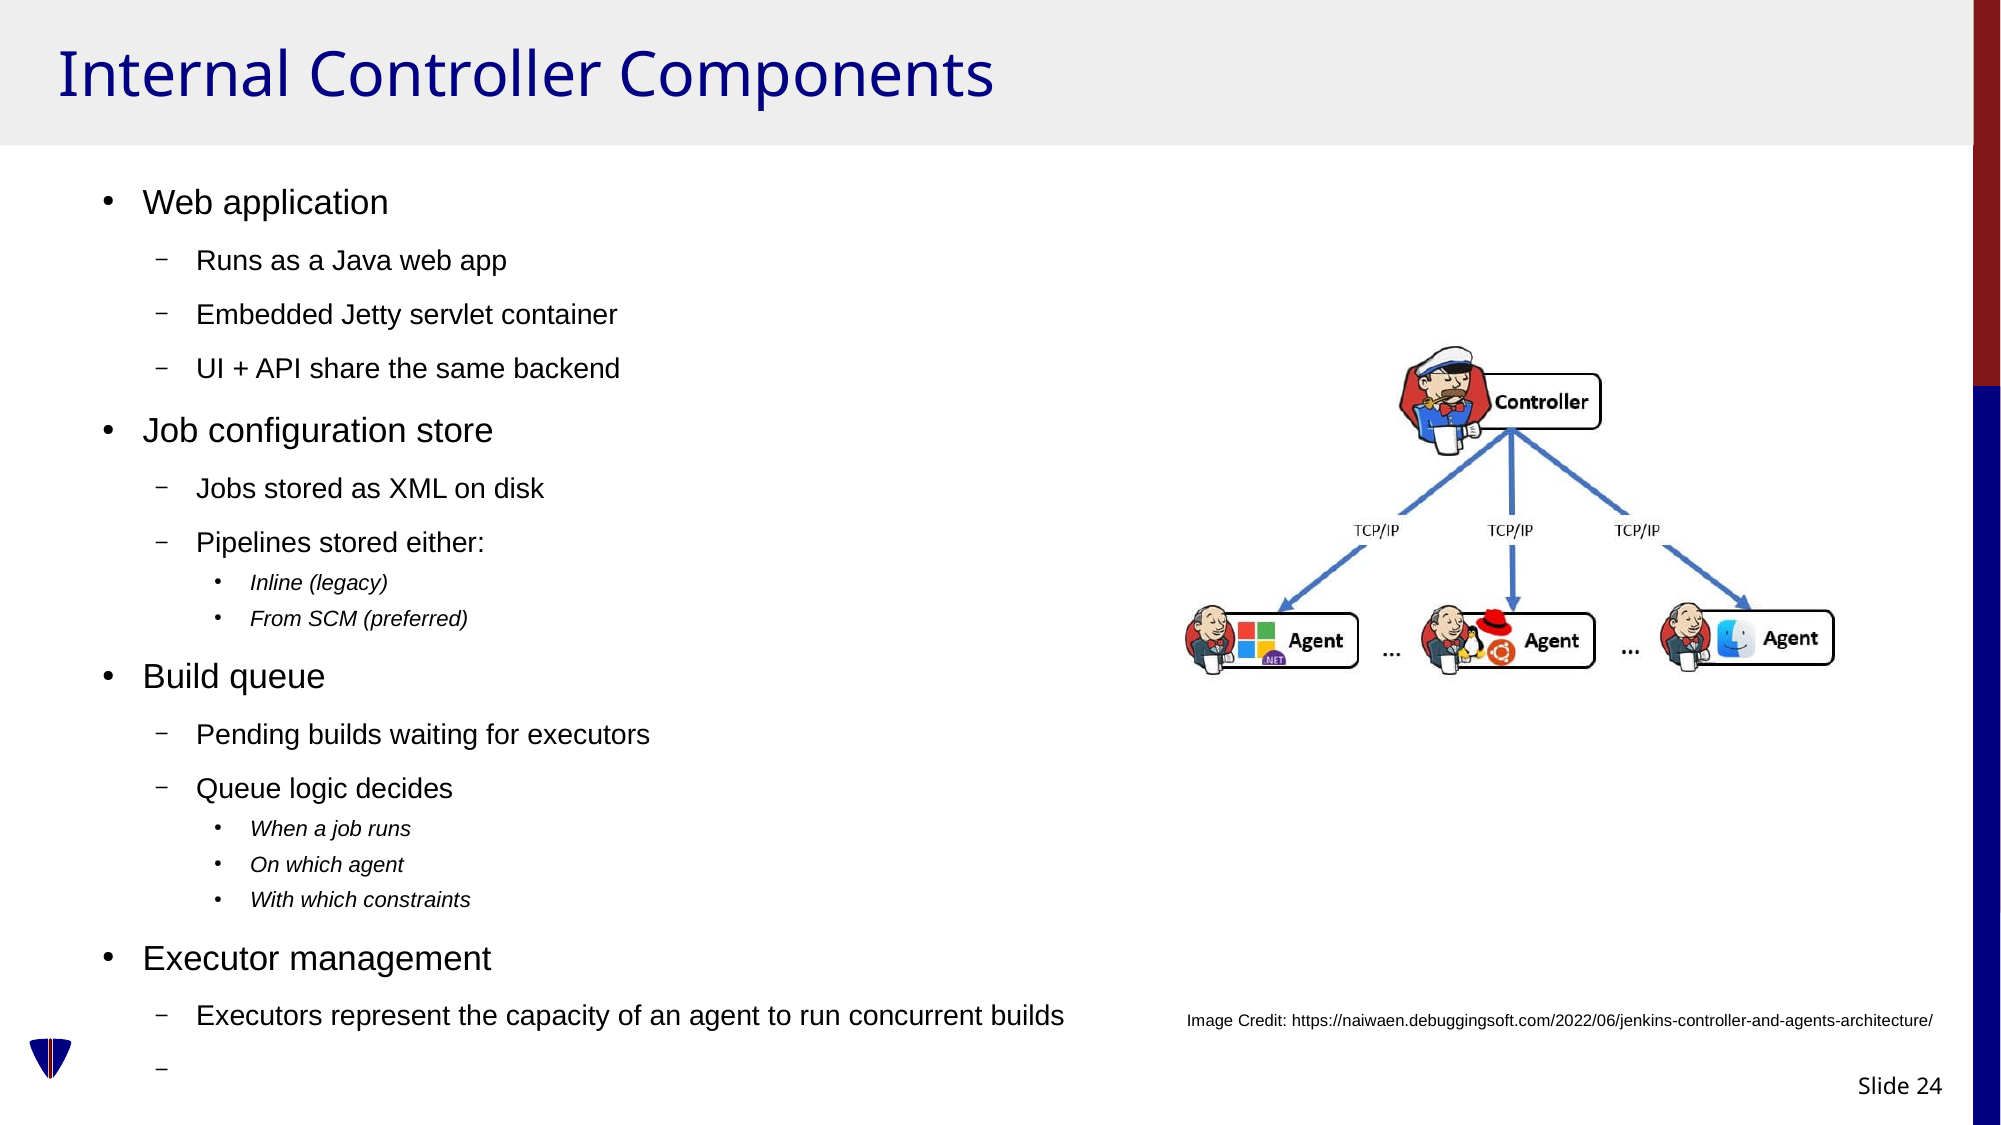

# Internal Controller Components
Web application
Runs as a Java web app
Embedded Jetty servlet container
UI + API share the same backend
Job configuration store
Jobs stored as XML on disk
Pipelines stored either:
Inline (legacy)
From SCM (preferred)
Build queue
Pending builds waiting for executors
Queue logic decides
When a job runs
On which agent
With which constraints
Executor management
Executors represent the capacity of an agent to run concurrent builds
Image Credit: https://naiwaen.debuggingsoft.com/2022/06/jenkins-controller-and-agents-architecture/